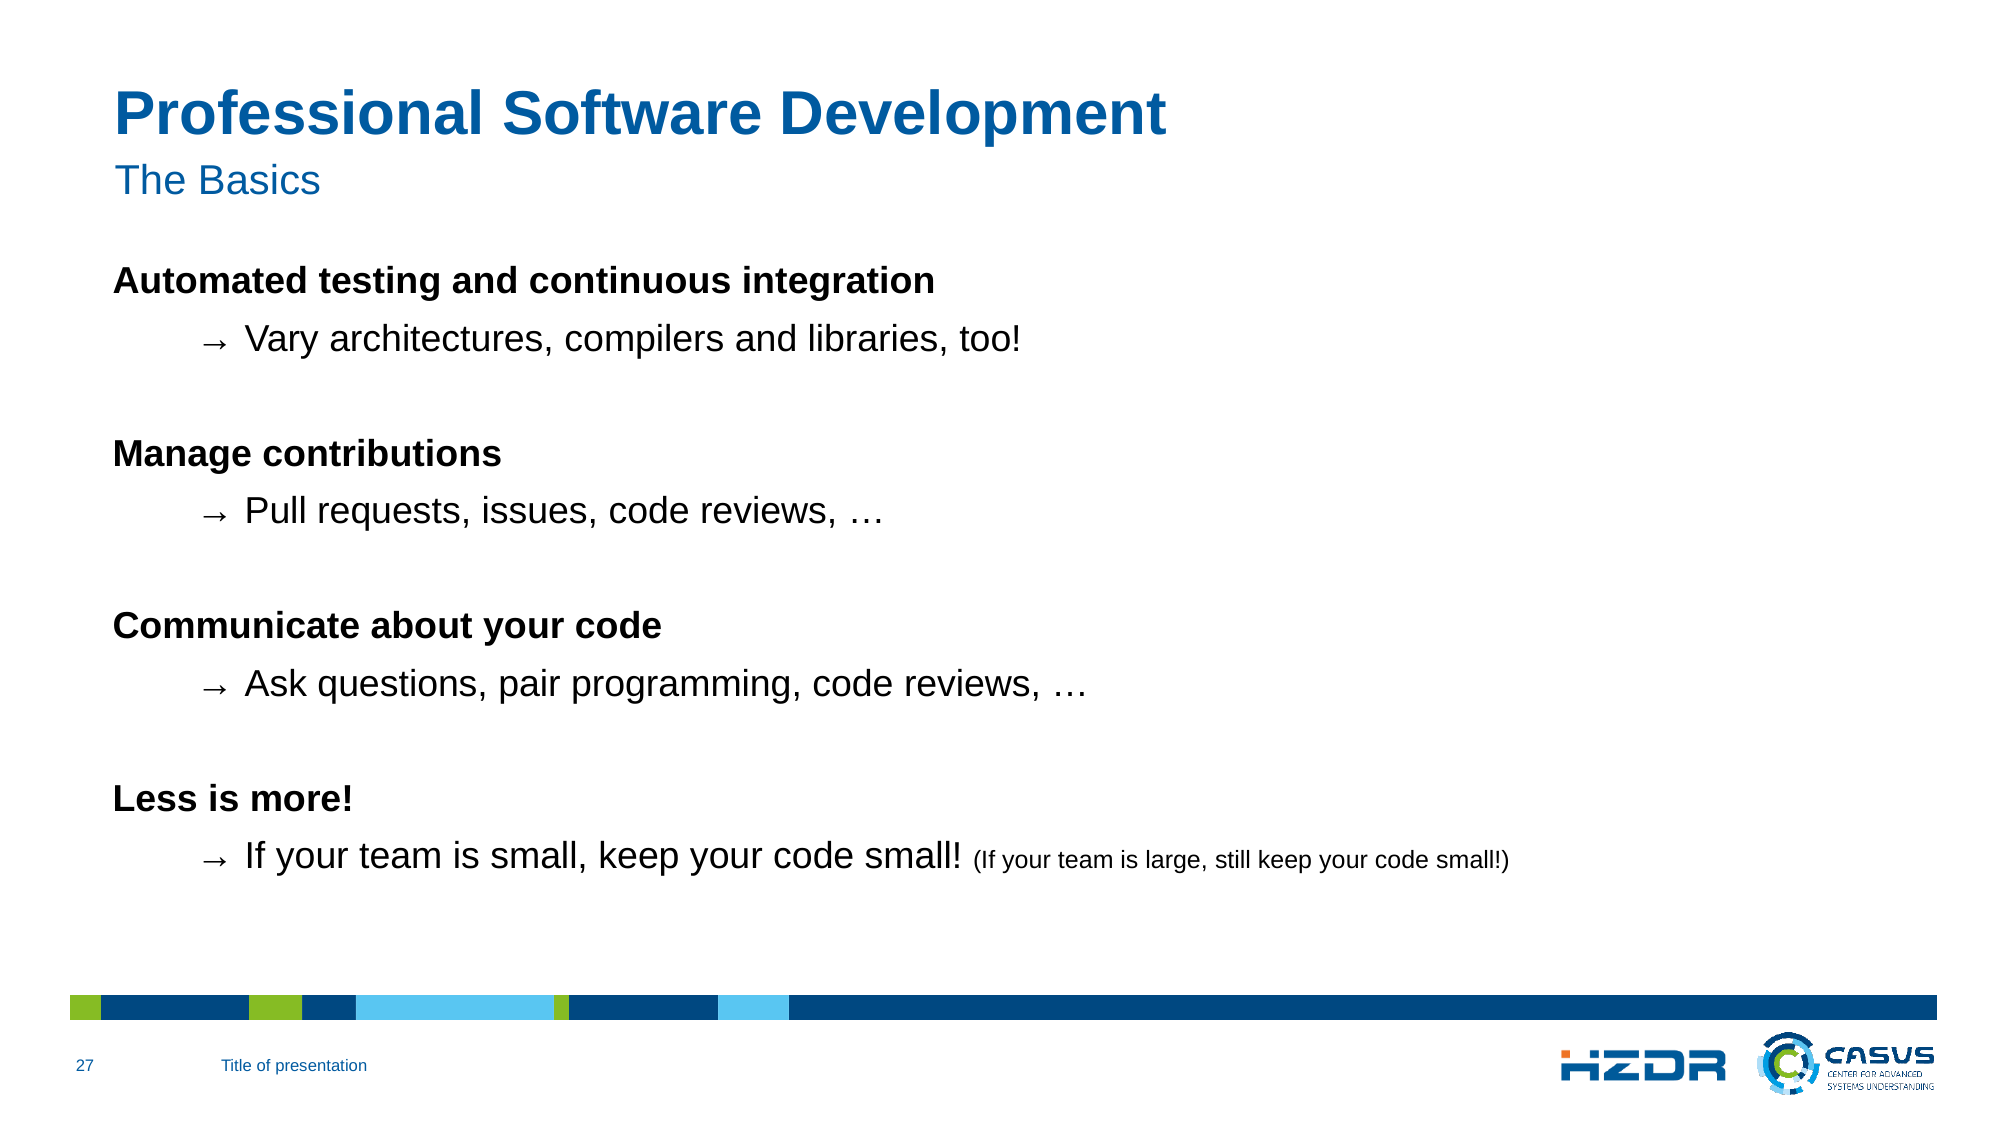

Professional Software Development
The Basics
# Automated testing and continuous integration
 → Vary architectures, compilers and libraries, too!
Manage contributions
 → Pull requests, issues, code reviews, …
Communicate about your code
 → Ask questions, pair programming, code reviews, …
Less is more!
 → If your team is small, keep your code small! (If your team is large, still keep your code small!)
27
Title of presentation